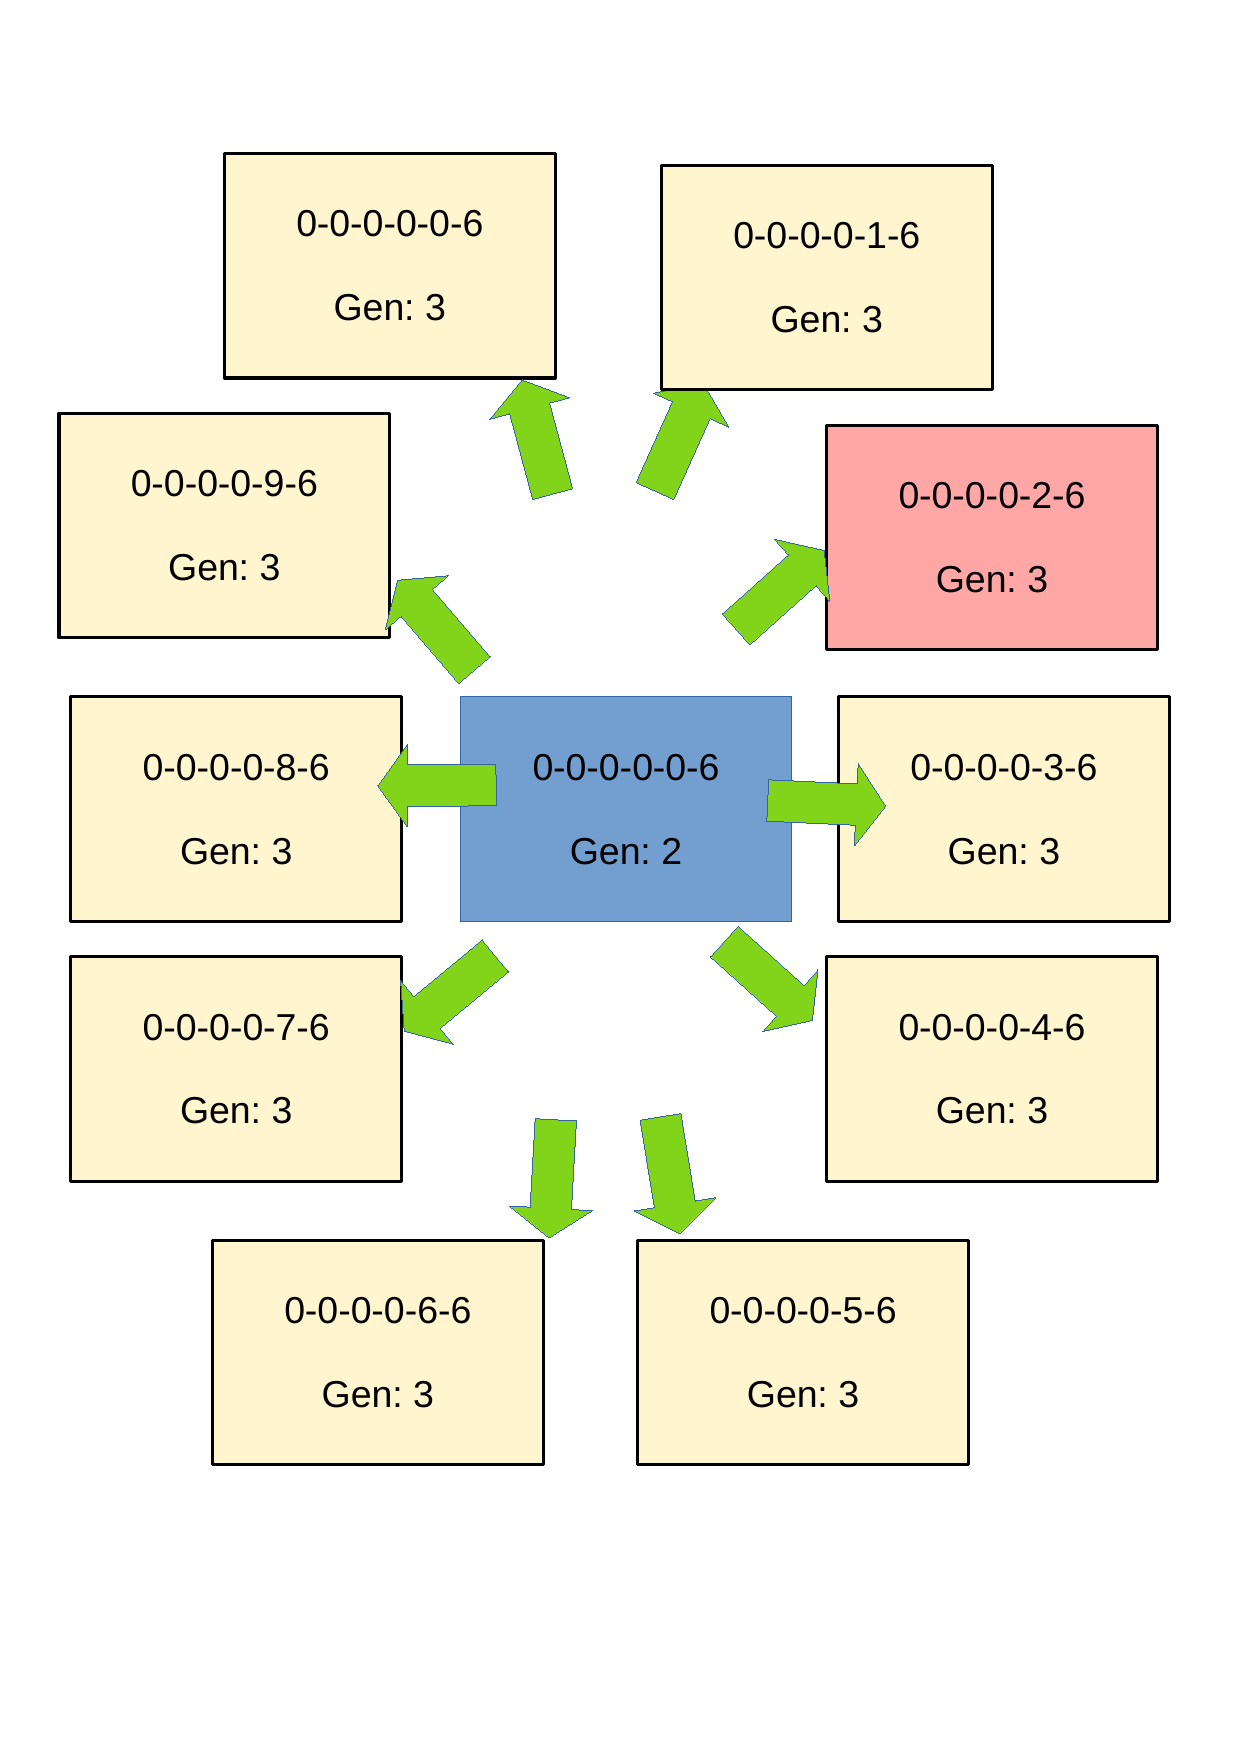

0-0-0-0-0-6
Gen: 3
0-0-0-0-1-6
Gen: 3
0-0-0-0-9-6
Gen: 3
0-0-0-0-2-6
Gen: 3
0-0-0-0-8-6
Gen: 3
0-0-0-0-0-6
Gen: 2
0-0-0-0-3-6
Gen: 3
0-0-0-0-7-6
Gen: 3
0-0-0-0-4-6
Gen: 3
0-0-0-0-6-6
Gen: 3
0-0-0-0-5-6
Gen: 3